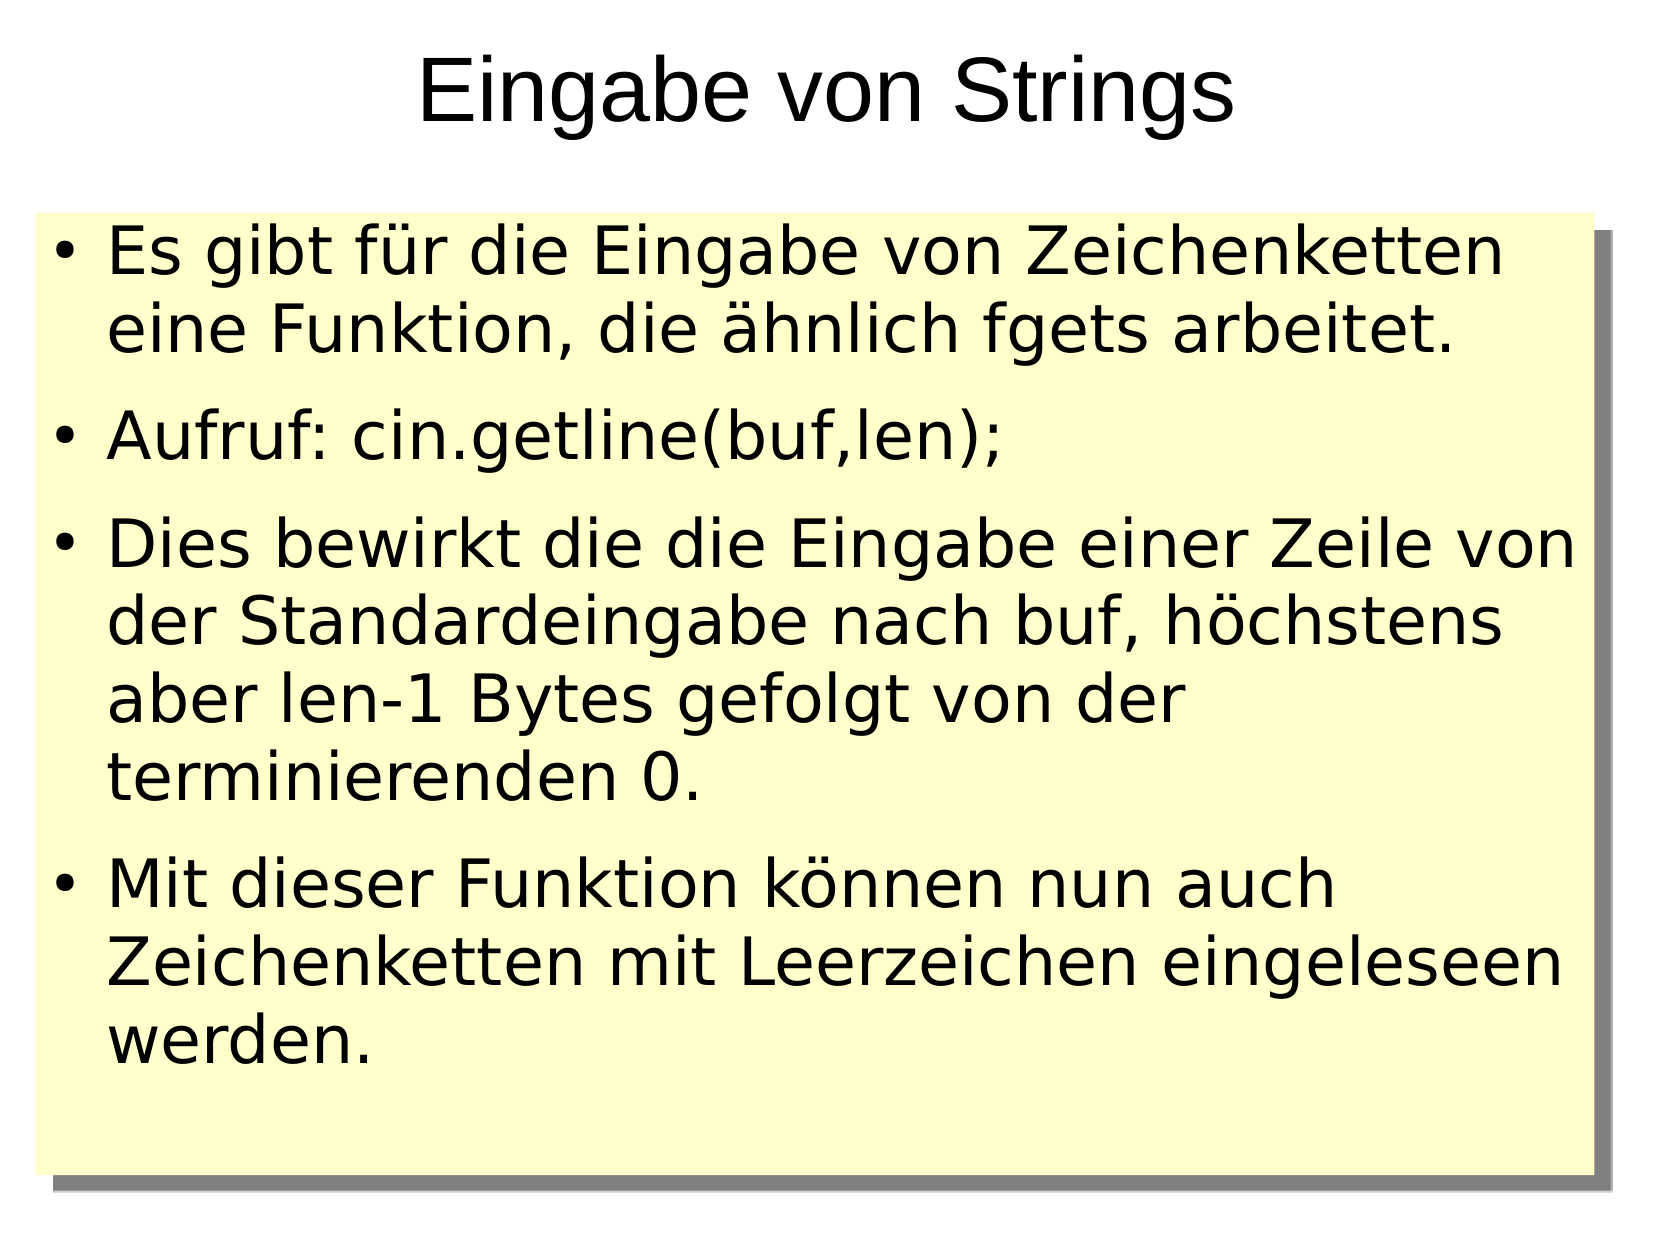

# Eingabe von Strings
Es gibt für die Eingabe von Zeichenketten eine Funktion, die ähnlich fgets arbeitet.
Aufruf: cin.getline(buf,len);
Dies bewirkt die die Eingabe einer Zeile von der Standardeingabe nach buf, höchstens aber len-1 Bytes gefolgt von der terminierenden 0.
Mit dieser Funktion können nun auch Zeichenketten mit Leerzeichen eingeleseen werden.
27